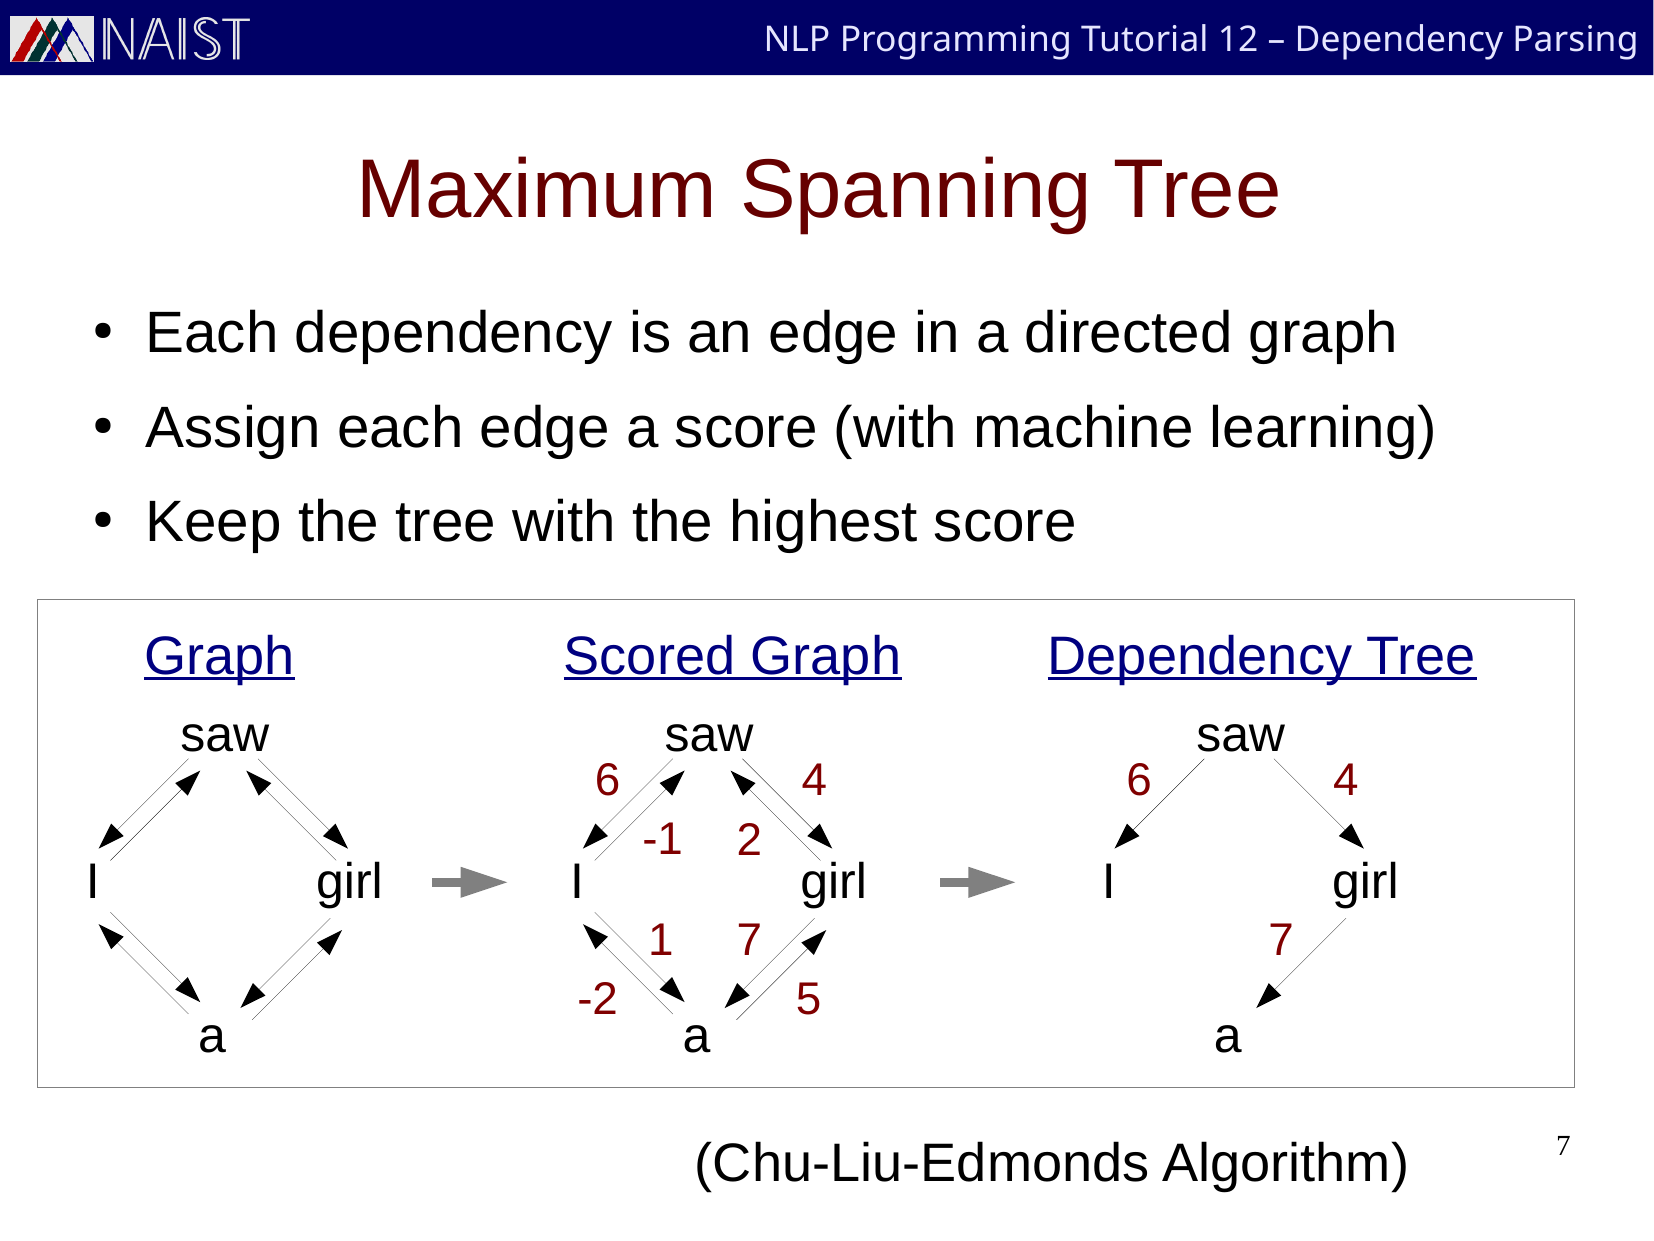

# Maximum Spanning Tree
Each dependency is an edge in a directed graph
Assign each edge a score (with machine learning)
Keep the tree with the highest score
Graph
Scored Graph
Dependency Tree
saw
saw
saw
6
6
4
4
-1
2
girl
girl
girl
I
I
I
1
7
7
-2
5
a
a
a
(Chu-Liu-Edmonds Algorithm)
7